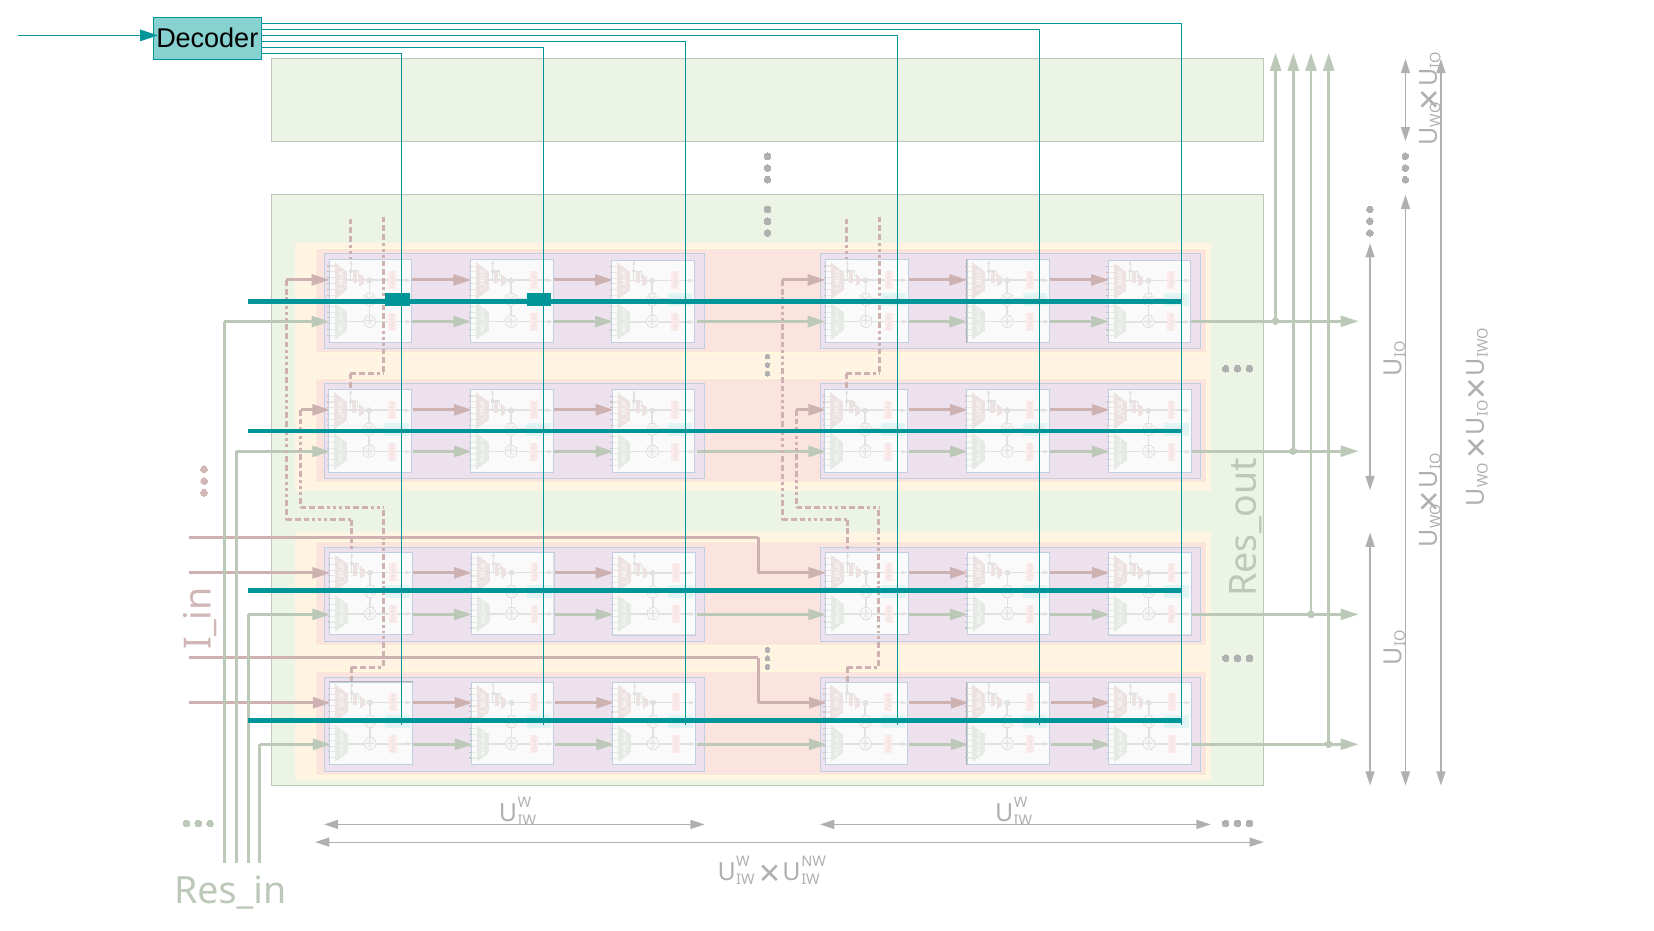

Decoder
IO
U
×
WO
U
I_MUX
Pipeline
×
W-RF
+
RES_MUX
Pipeline
I_MUX
Pipeline
×
W-RF
+
RES_MUX
Pipeline
I_MUX
Pipeline
×
W-RF
+
RES_MUX
Pipeline
I_MUX
Pipeline
×
W-RF
+
RES_MUX
Pipeline
I_MUX
Pipeline
×
W-RF
+
RES_MUX
Pipeline
I_MUX
Pipeline
×
W-RF
+
RES_MUX
Pipeline
IWO
U
IO
U
×
IO
U
I_MUX
Pipeline
×
W-RF
+
RES_MUX
Pipeline
I_MUX
Pipeline
×
W-RF
+
RES_MUX
Pipeline
I_MUX
Pipeline
×
W-RF
+
RES_MUX
Pipeline
I_MUX
Pipeline
×
W-RF
+
RES_MUX
Pipeline
I_MUX
Pipeline
×
W-RF
+
RES_MUX
Pipeline
I_MUX
Pipeline
×
W-RF
+
RES_MUX
Pipeline
×
IO
U
WO
U
×
WO
U
Res_out
I_MUX
Pipeline
×
W-RF
+
RES_MUX
Pipeline
I_MUX
Pipeline
×
W-RF
+
RES_MUX
Pipeline
I_MUX
Pipeline
×
W-RF
+
RES_MUX
Pipeline
I_MUX
Pipeline
×
W-RF
+
RES_MUX
Pipeline
I_MUX
Pipeline
×
W-RF
+
RES_MUX
Pipeline
I_MUX
Pipeline
×
W-RF
+
RES_MUX
Pipeline
I_in
IO
U
I_MUX
Pipeline
×
W-RF
+
RES_MUX
Pipeline
I_MUX
Pipeline
×
W-RF
+
RES_MUX
Pipeline
I_MUX
Pipeline
×
W-RF
+
RES_MUX
Pipeline
I_MUX
Pipeline
×
W-RF
+
RES_MUX
Pipeline
I_MUX
Pipeline
×
W-RF
+
RES_MUX
Pipeline
I_MUX
Pipeline
×
W-RF
+
RES_MUX
Pipeline
W
U
IW
W
U
IW
×
W
U
IW
NW
U
IW
Res_in